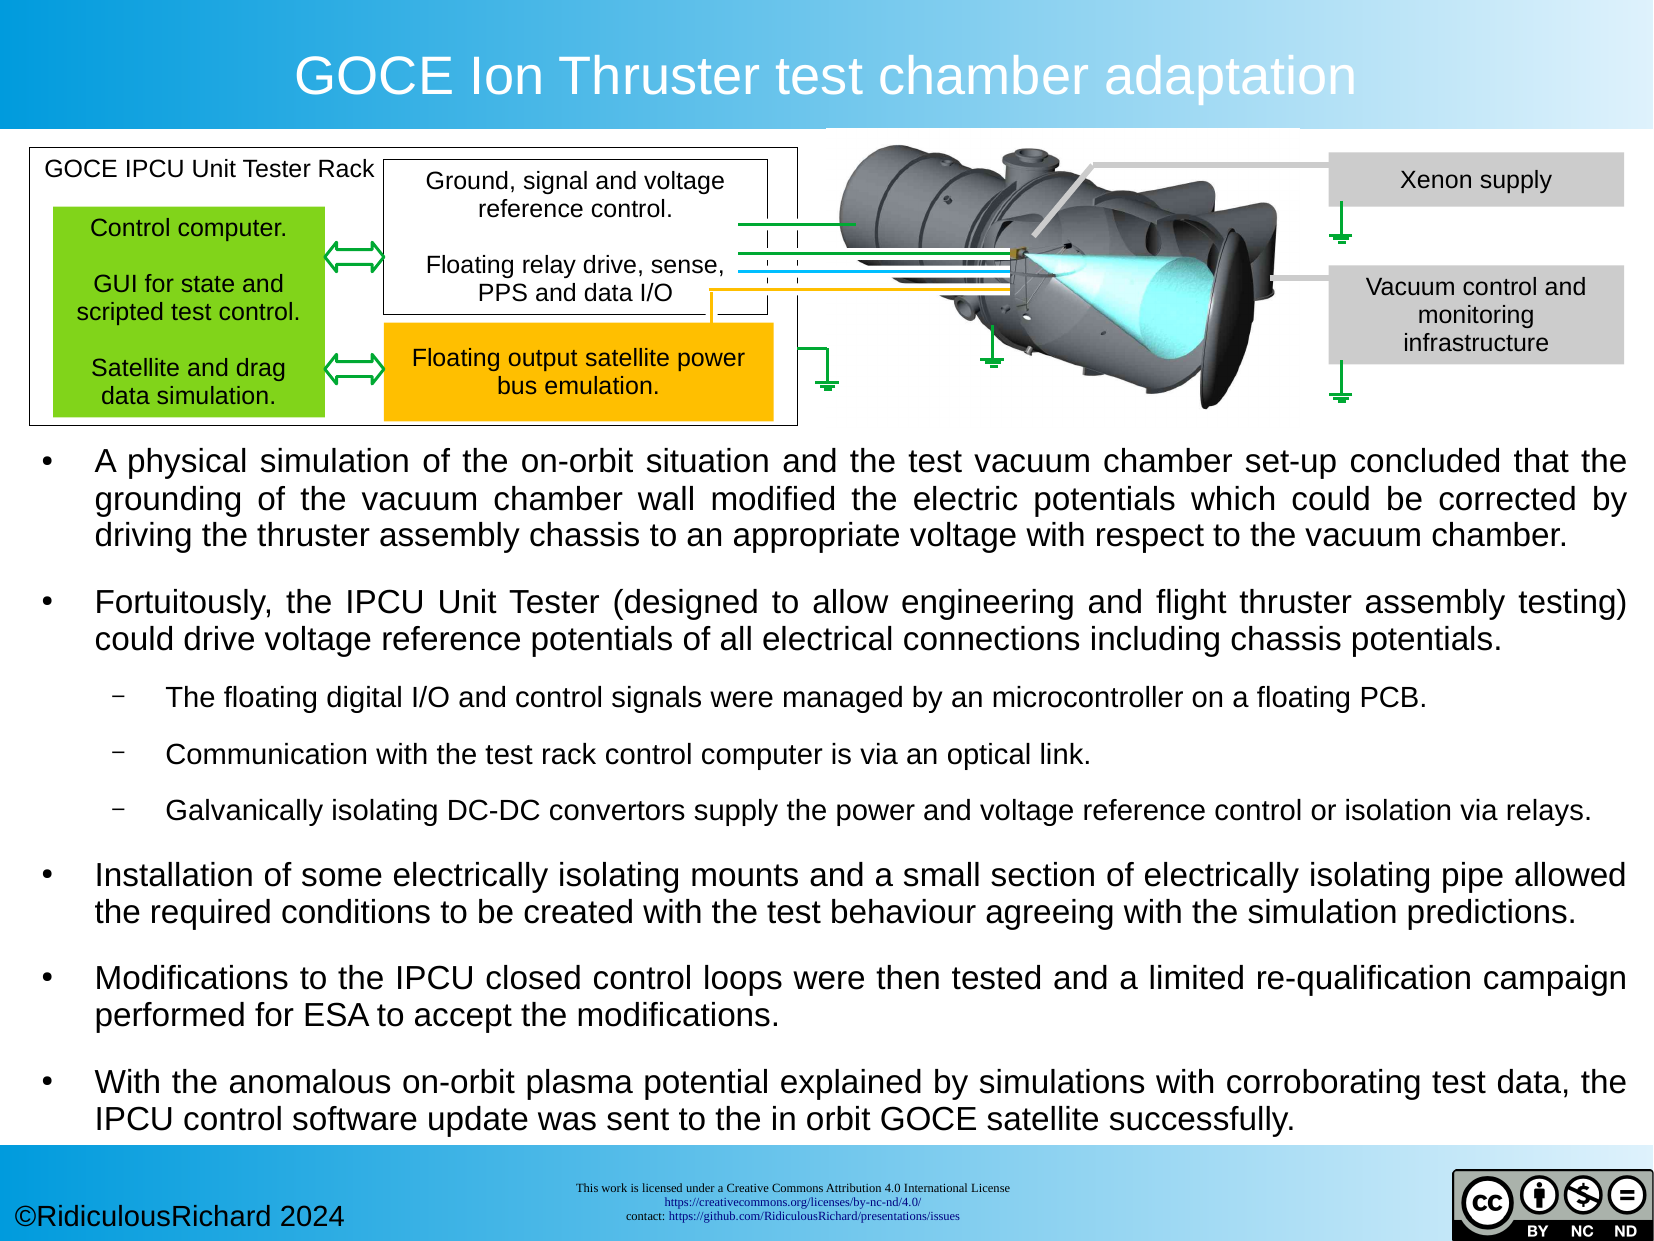

# GOCE Ion Thruster test chamber adaptation
GOCE IPCU Unit Tester Rack
Xenon supply
Ground, signal and voltage reference control.
Floating relay drive, sense, PPS and data I/O
Control computer.
GUI for state and scripted test control.
Satellite and drag data simulation.
Vacuum control and monitoring infrastructure
Floating output satellite power bus emulation.
A physical simulation of the on-orbit situation and the test vacuum chamber set-up concluded that the grounding of the vacuum chamber wall modified the electric potentials which could be corrected by driving the thruster assembly chassis to an appropriate voltage with respect to the vacuum chamber.
Fortuitously, the IPCU Unit Tester (designed to allow engineering and flight thruster assembly testing) could drive voltage reference potentials of all electrical connections including chassis potentials.
The floating digital I/O and control signals were managed by an microcontroller on a floating PCB.
Communication with the test rack control computer is via an optical link.
Galvanically isolating DC-DC convertors supply the power and voltage reference control or isolation via relays.
Installation of some electrically isolating mounts and a small section of electrically isolating pipe allowed the required conditions to be created with the test behaviour agreeing with the simulation predictions.
Modifications to the IPCU closed control loops were then tested and a limited re-qualification campaign performed for ESA to accept the modifications.
With the anomalous on-orbit plasma potential explained by simulations with corroborating test data, the IPCU control software update was sent to the in orbit GOCE satellite successfully.